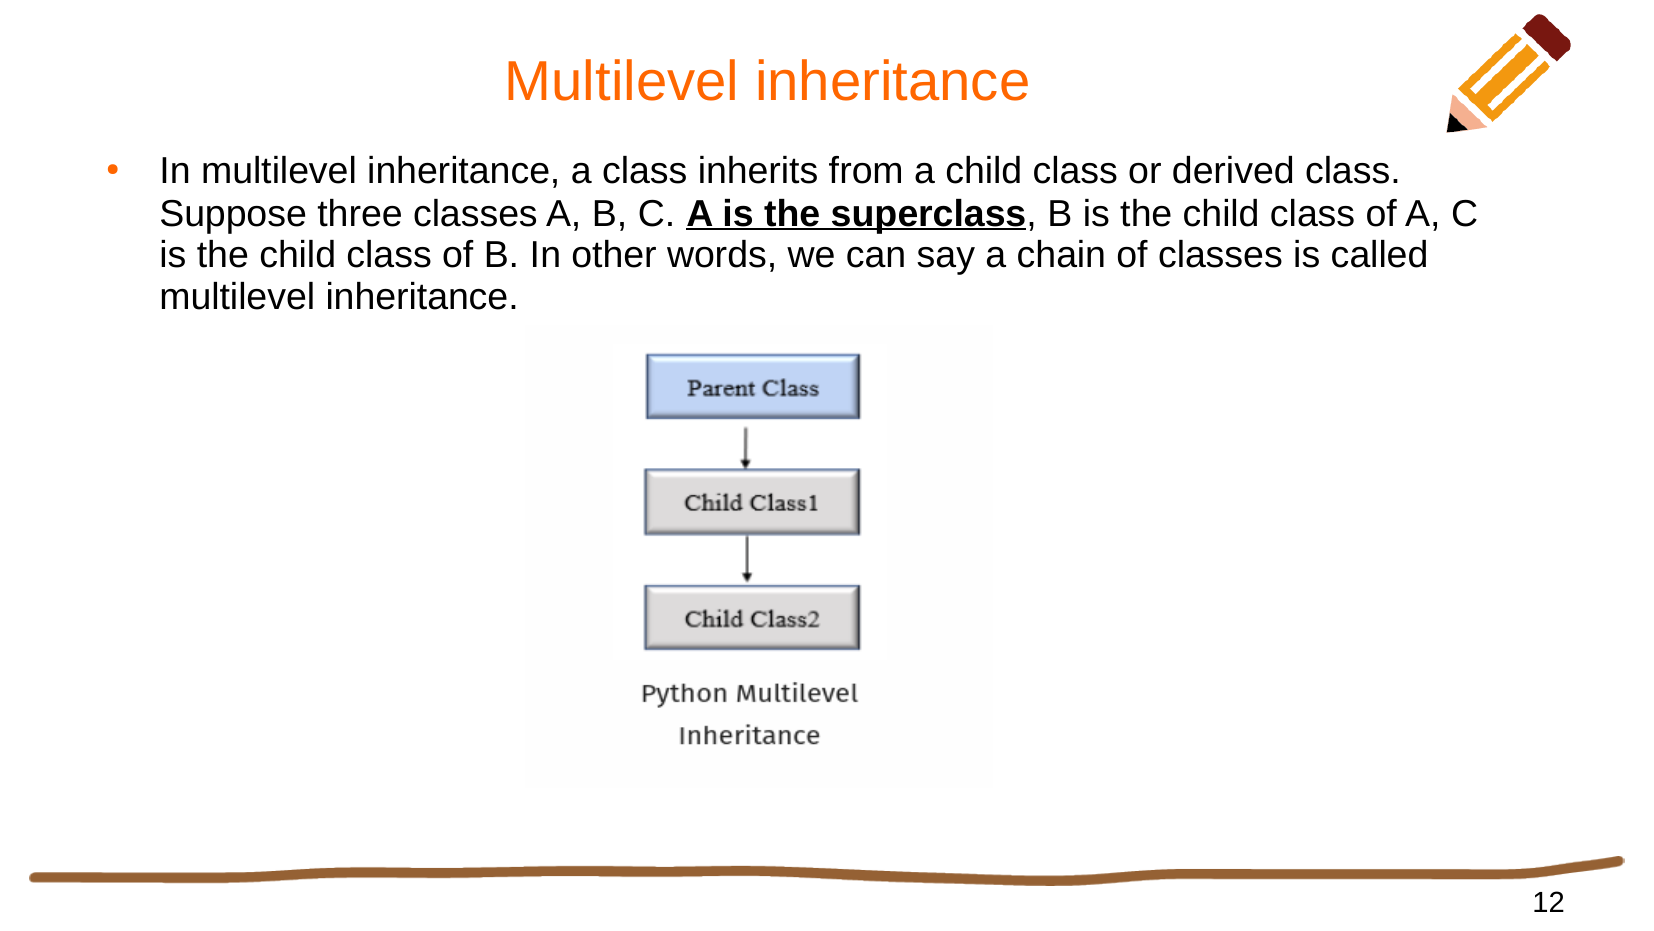

# Multilevel inheritance
In multilevel inheritance, a class inherits from a child class or derived class. Suppose three classes A, B, C. A is the superclass, B is the child class of A, C is the child class of B. In other words, we can say a chain of classes is called multilevel inheritance.
12